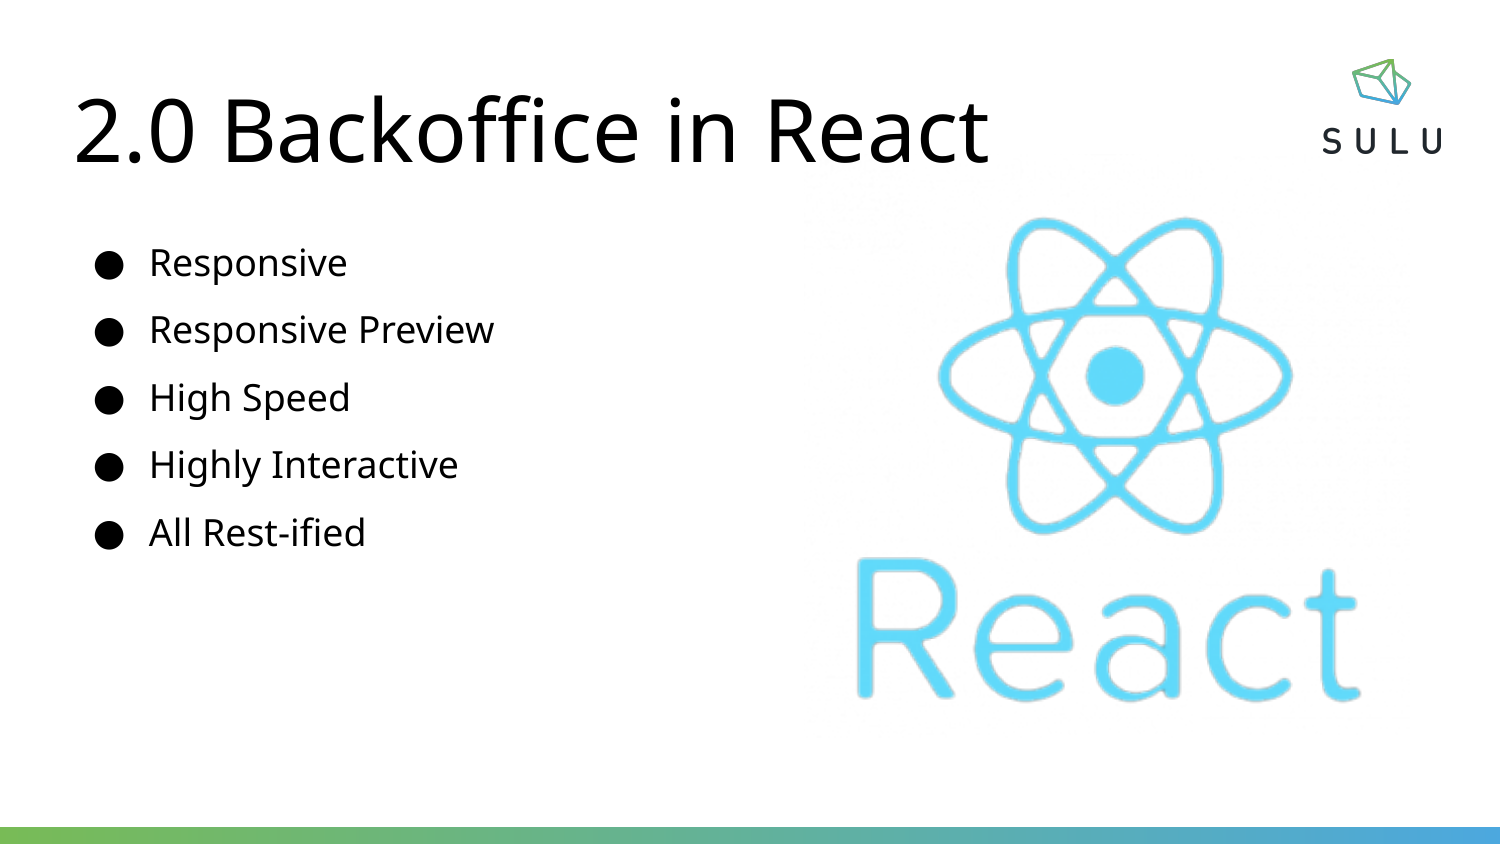

# 2.0 Backoffice in React
Responsive
Responsive Preview
High Speed
Highly Interactive
All Rest-ified